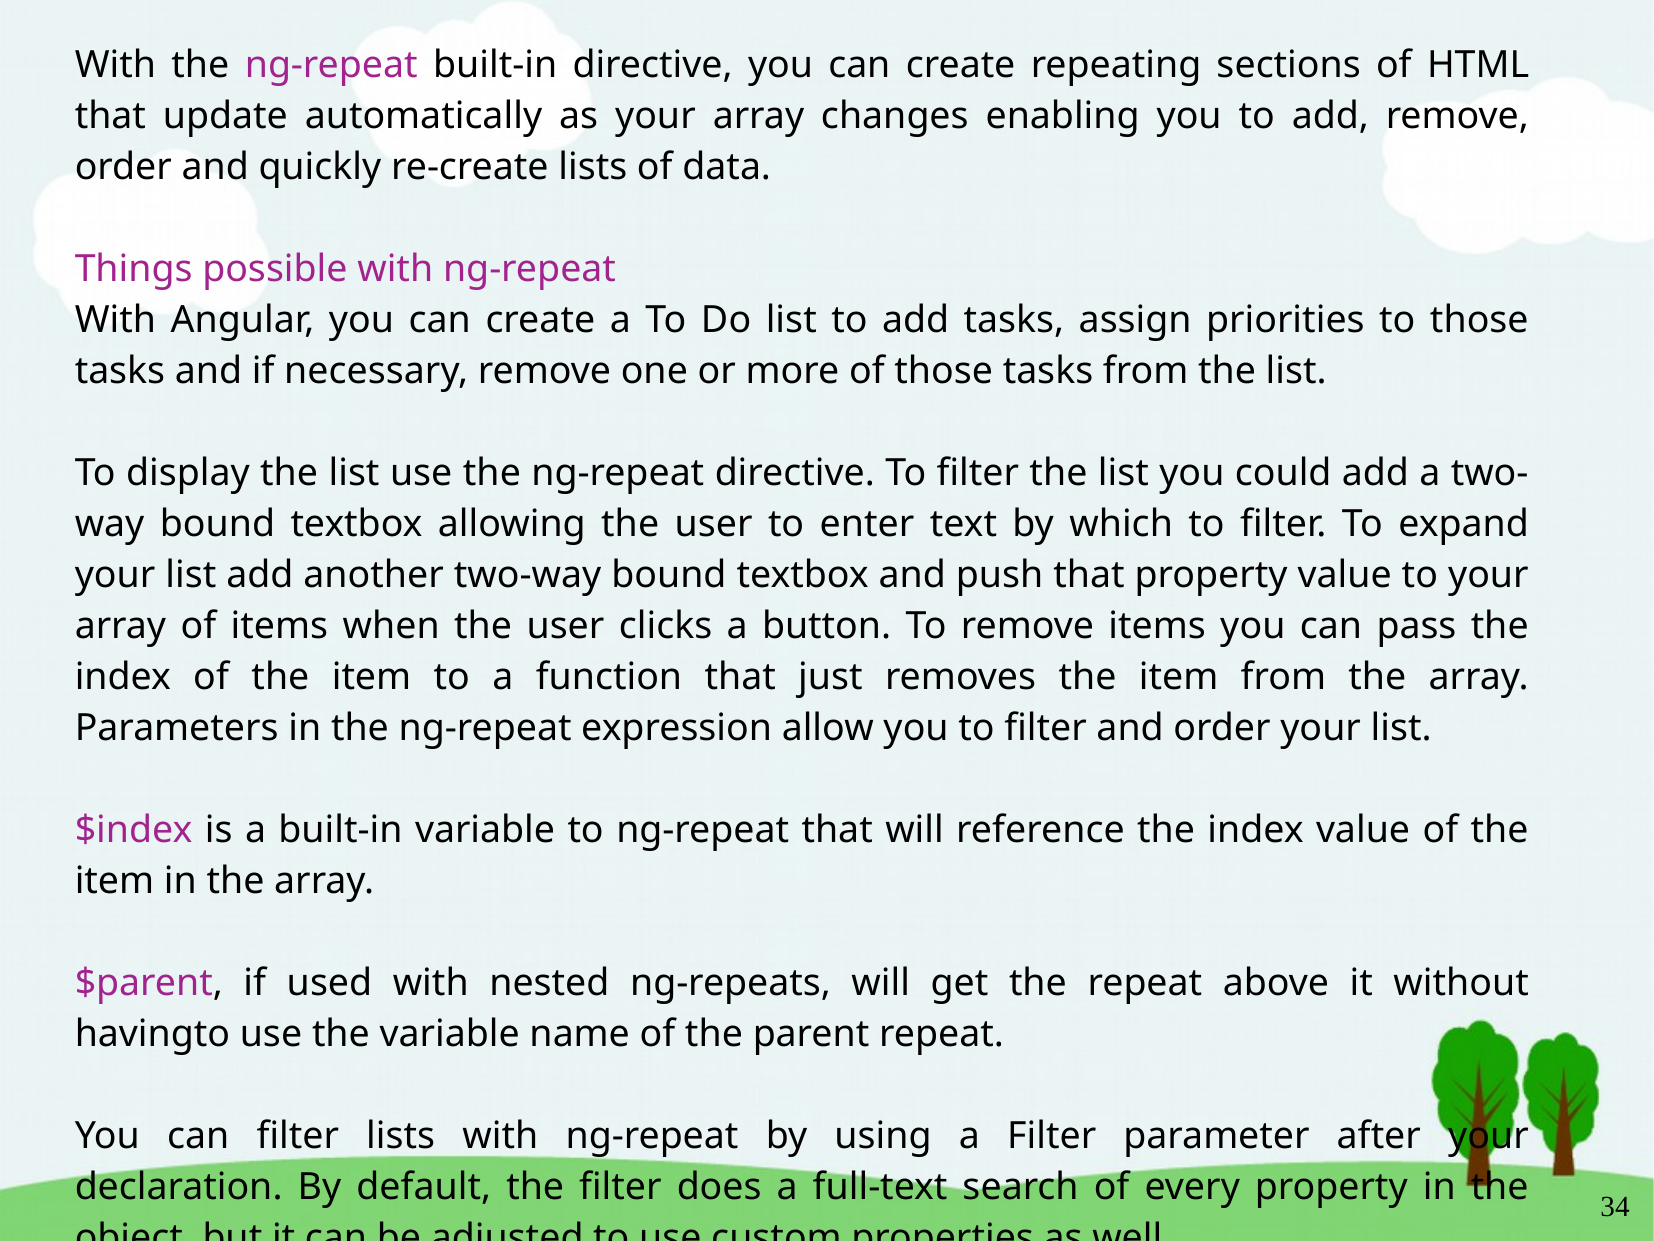

With the ng-repeat built-in directive, you can create repeating sections of HTML that update automatically as your array changes enabling you to add, remove, order and quickly re-create lists of data.
Things possible with ng-repeat
With Angular, you can create a To Do list to add tasks, assign priorities to those tasks and if necessary, remove one or more of those tasks from the list.
To display the list use the ng-repeat directive. To filter the list you could add a two-way bound textbox allowing the user to enter text by which to filter. To expand your list add another two-way bound textbox and push that property value to your array of items when the user clicks a button. To remove items you can pass the index of the item to a function that just removes the item from the array. Parameters in the ng-repeat expression allow you to filter and order your list.
$index is a built-in variable to ng-repeat that will reference the index value of the item in the array.
$parent, if used with nested ng-repeats, will get the repeat above it without havingto use the variable name of the parent repeat.
You can filter lists with ng-repeat by using a Filter parameter after your declaration. By default, the filter does a full-text search of every property in the object, but it can be adjusted to use custom properties as well.
34